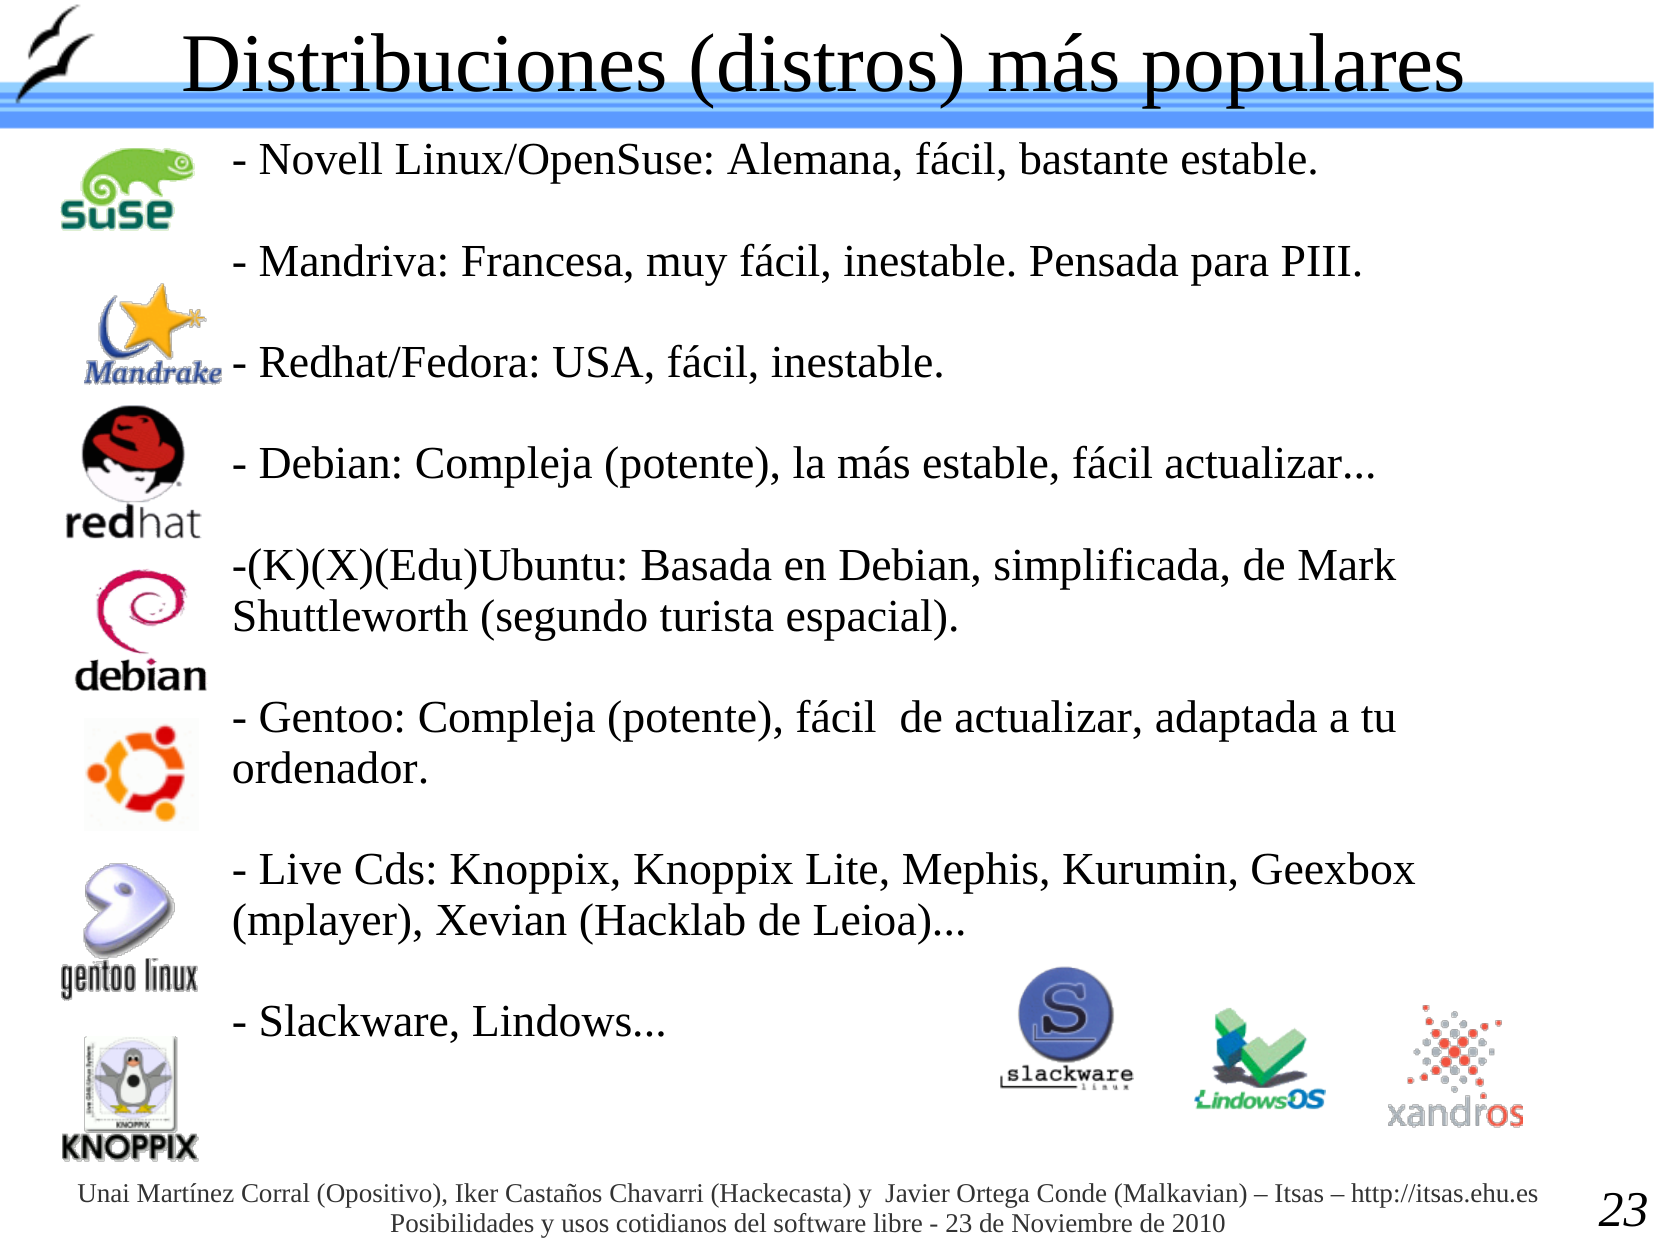

Distribuciones (distros) más populares
- Novell Linux/OpenSuse: Alemana, fácil, bastante estable.
- Mandriva: Francesa, muy fácil, inestable. Pensada para PIII.
- Redhat/Fedora: USA, fácil, inestable.
- Debian: Compleja (potente), la más estable, fácil actualizar...
-(K)(X)(Edu)Ubuntu: Basada en Debian, simplificada, de Mark Shuttleworth (segundo turista espacial).
- Gentoo: Compleja (potente), fácil de actualizar, adaptada a tu ordenador.
- Live Cds: Knoppix, Knoppix Lite, Mephis, Kurumin, Geexbox (mplayer), Xevian (Hacklab de Leioa)...
- Slackware, Lindows...